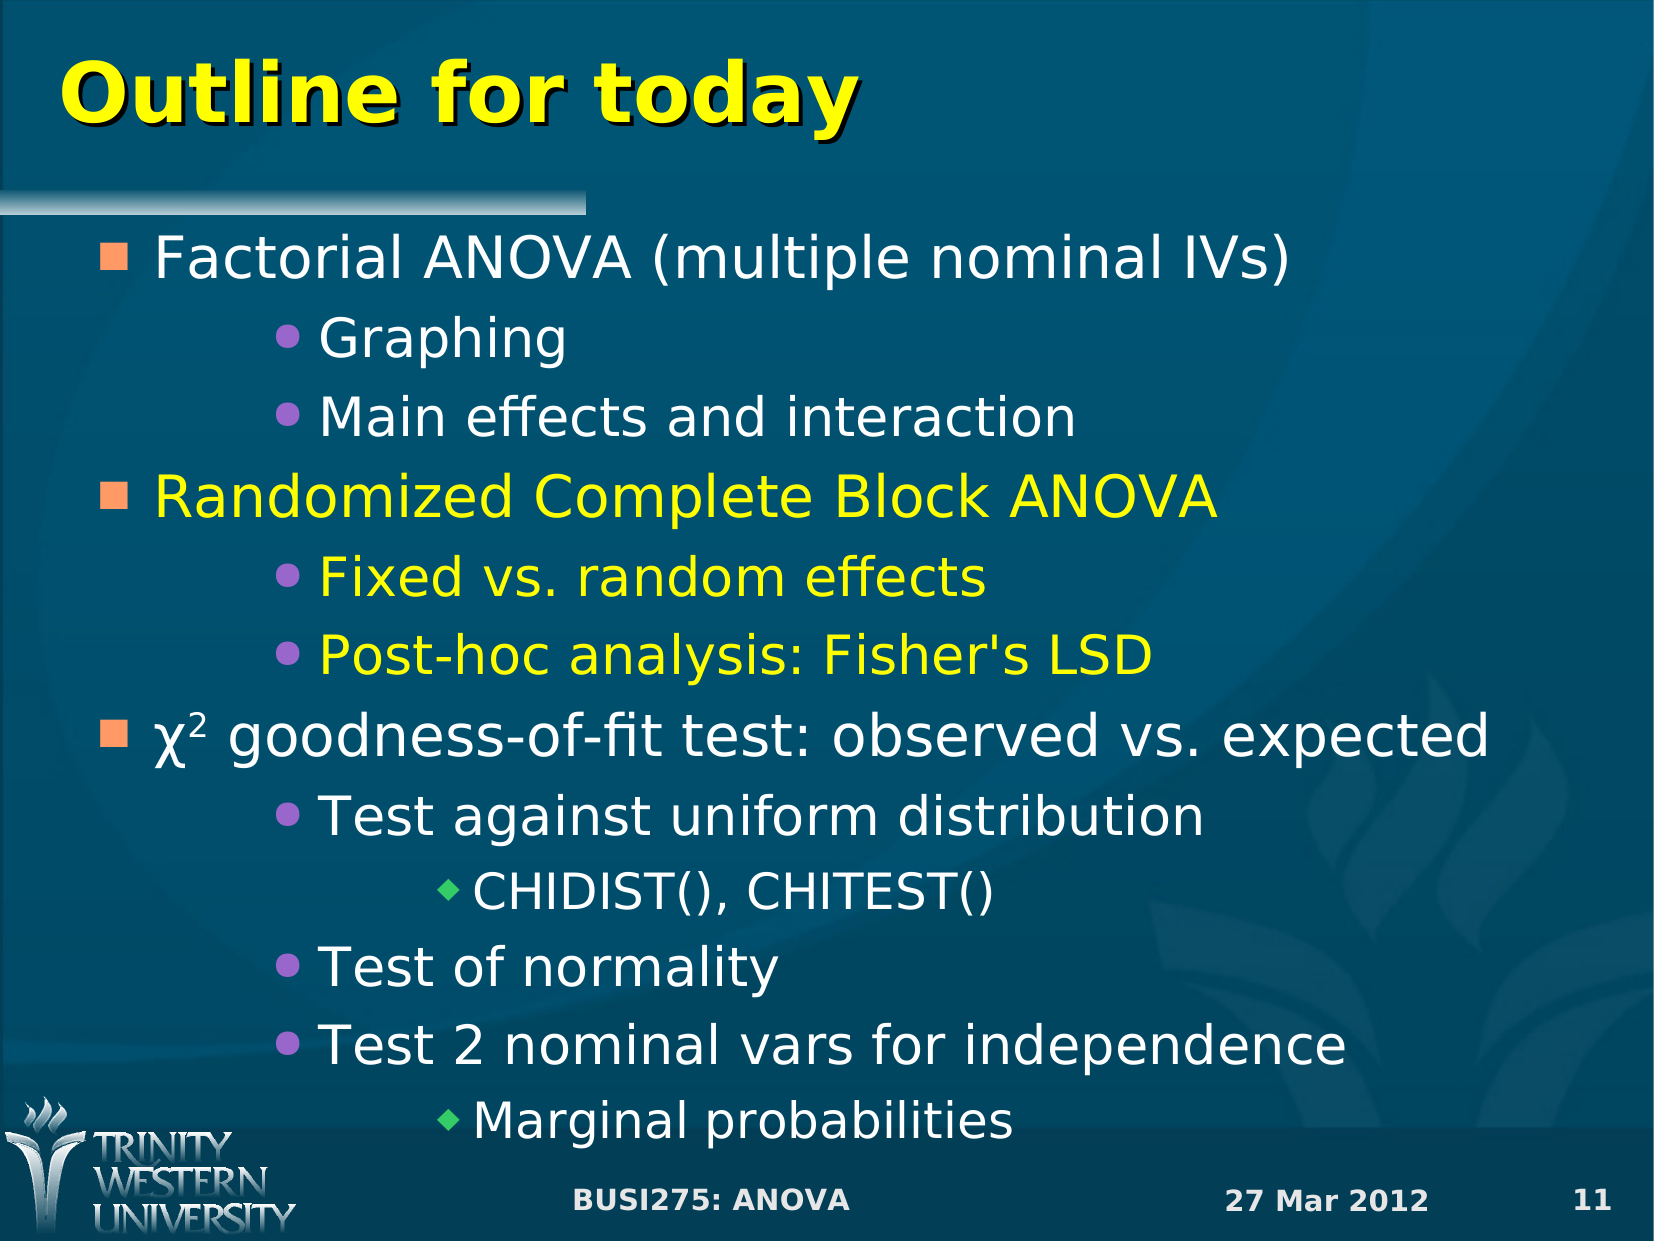

# Outline for today
Factorial ANOVA (multiple nominal IVs)
Graphing
Main effects and interaction
Randomized Complete Block ANOVA
Fixed vs. random effects
Post-hoc analysis: Fisher's LSD
χ2 goodness-of-fit test: observed vs. expected
Test against uniform distribution
CHIDIST(), CHITEST()
Test of normality
Test 2 nominal vars for independence
Marginal probabilities
BUSI275: ANOVA
27 Mar 2012
11